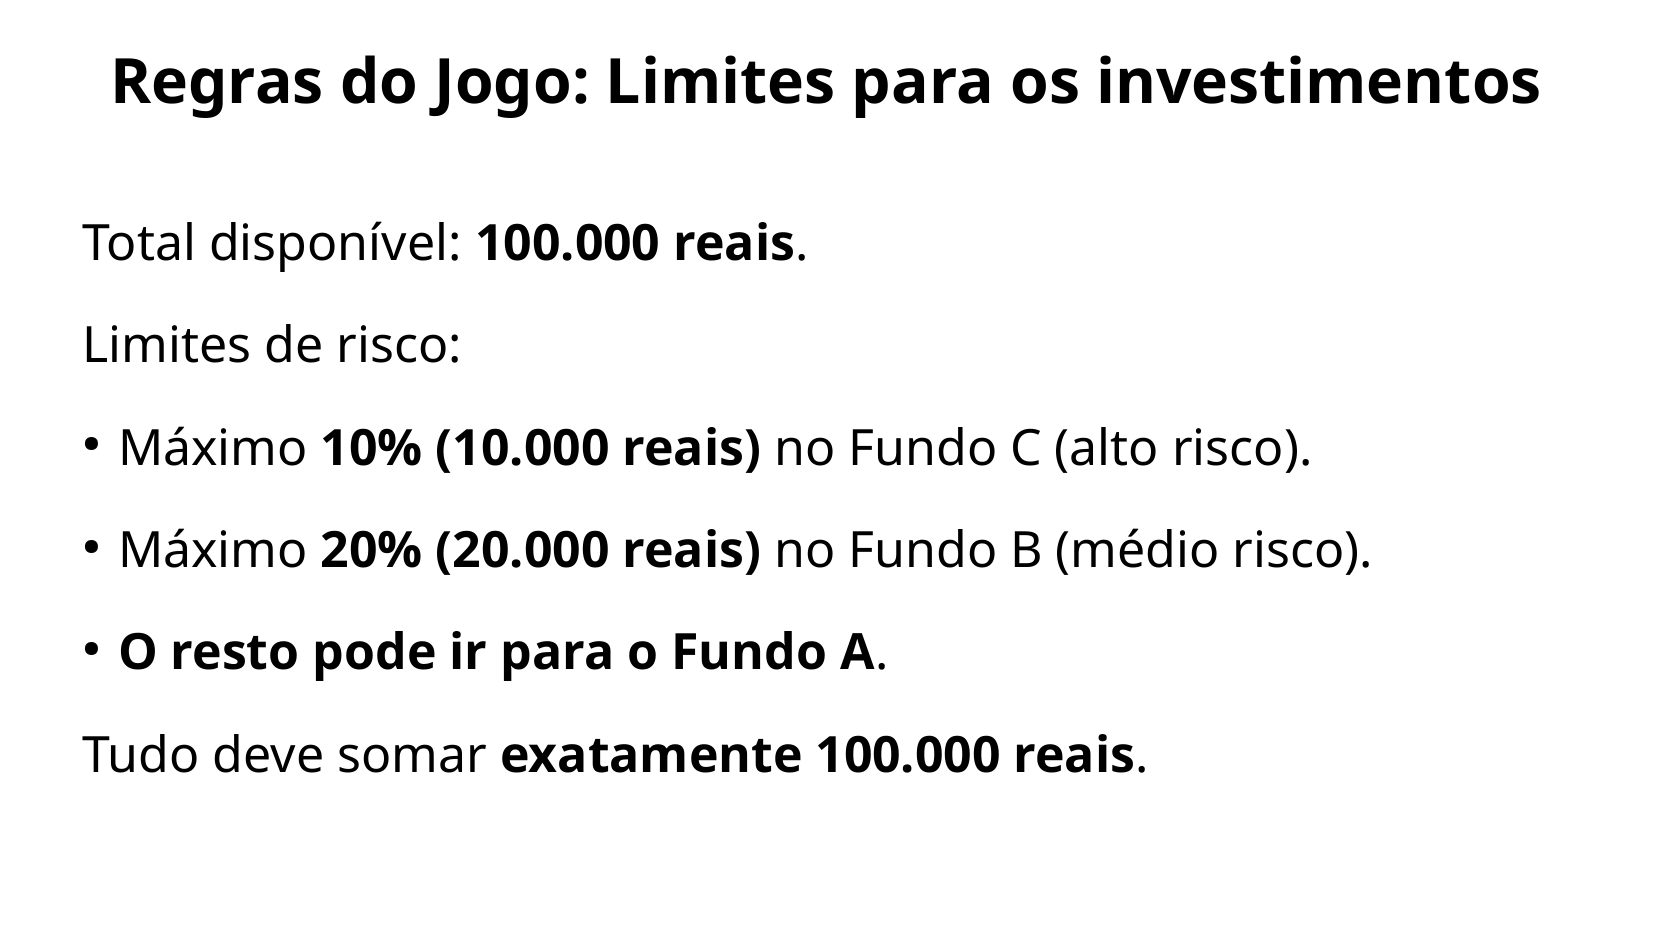

# Regras do Jogo: Limites para os investimentos
Total disponível: 100.000 reais.
Limites de risco:
Máximo 10% (10.000 reais) no Fundo C (alto risco).
Máximo 20% (20.000 reais) no Fundo B (médio risco).
O resto pode ir para o Fundo A.
Tudo deve somar exatamente 100.000 reais.